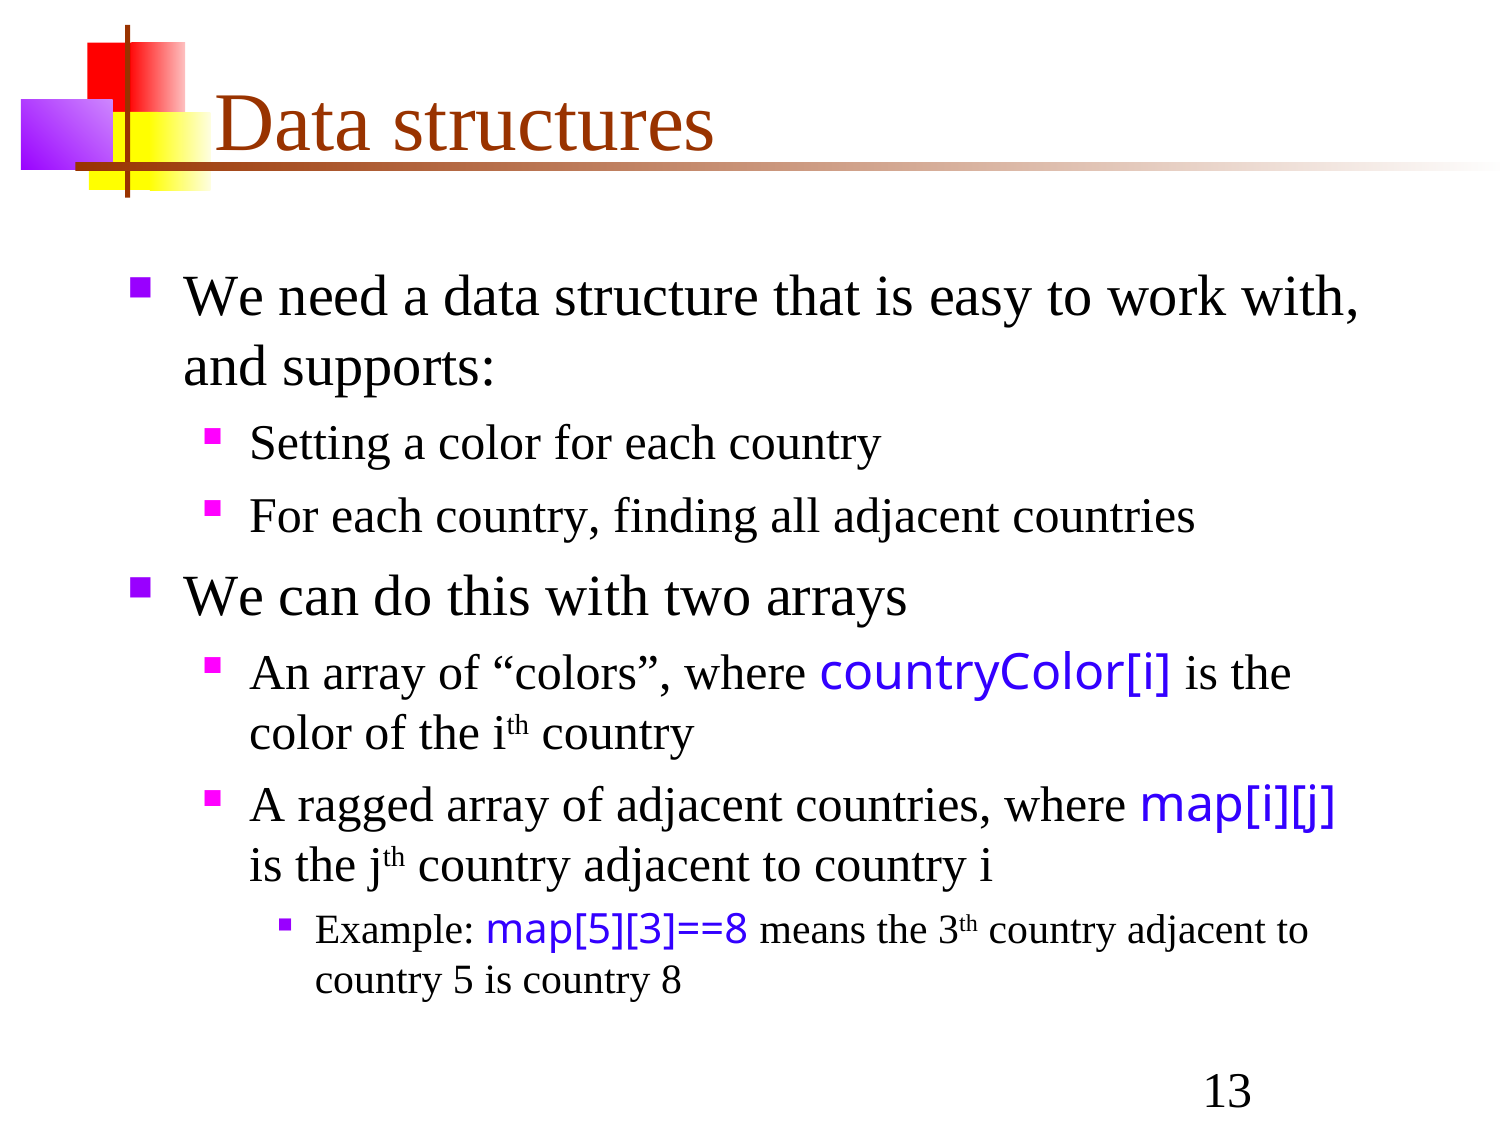

# Data structures
We need a data structure that is easy to work with, and supports:
Setting a color for each country
For each country, finding all adjacent countries
We can do this with two arrays
An array of “colors”, where countryColor[i] is the color of the ith country
A ragged array of adjacent countries, where map[i][j] is the jth country adjacent to country i
Example: map[5][3]==8 means the 3th country adjacent to country 5 is country 8
13